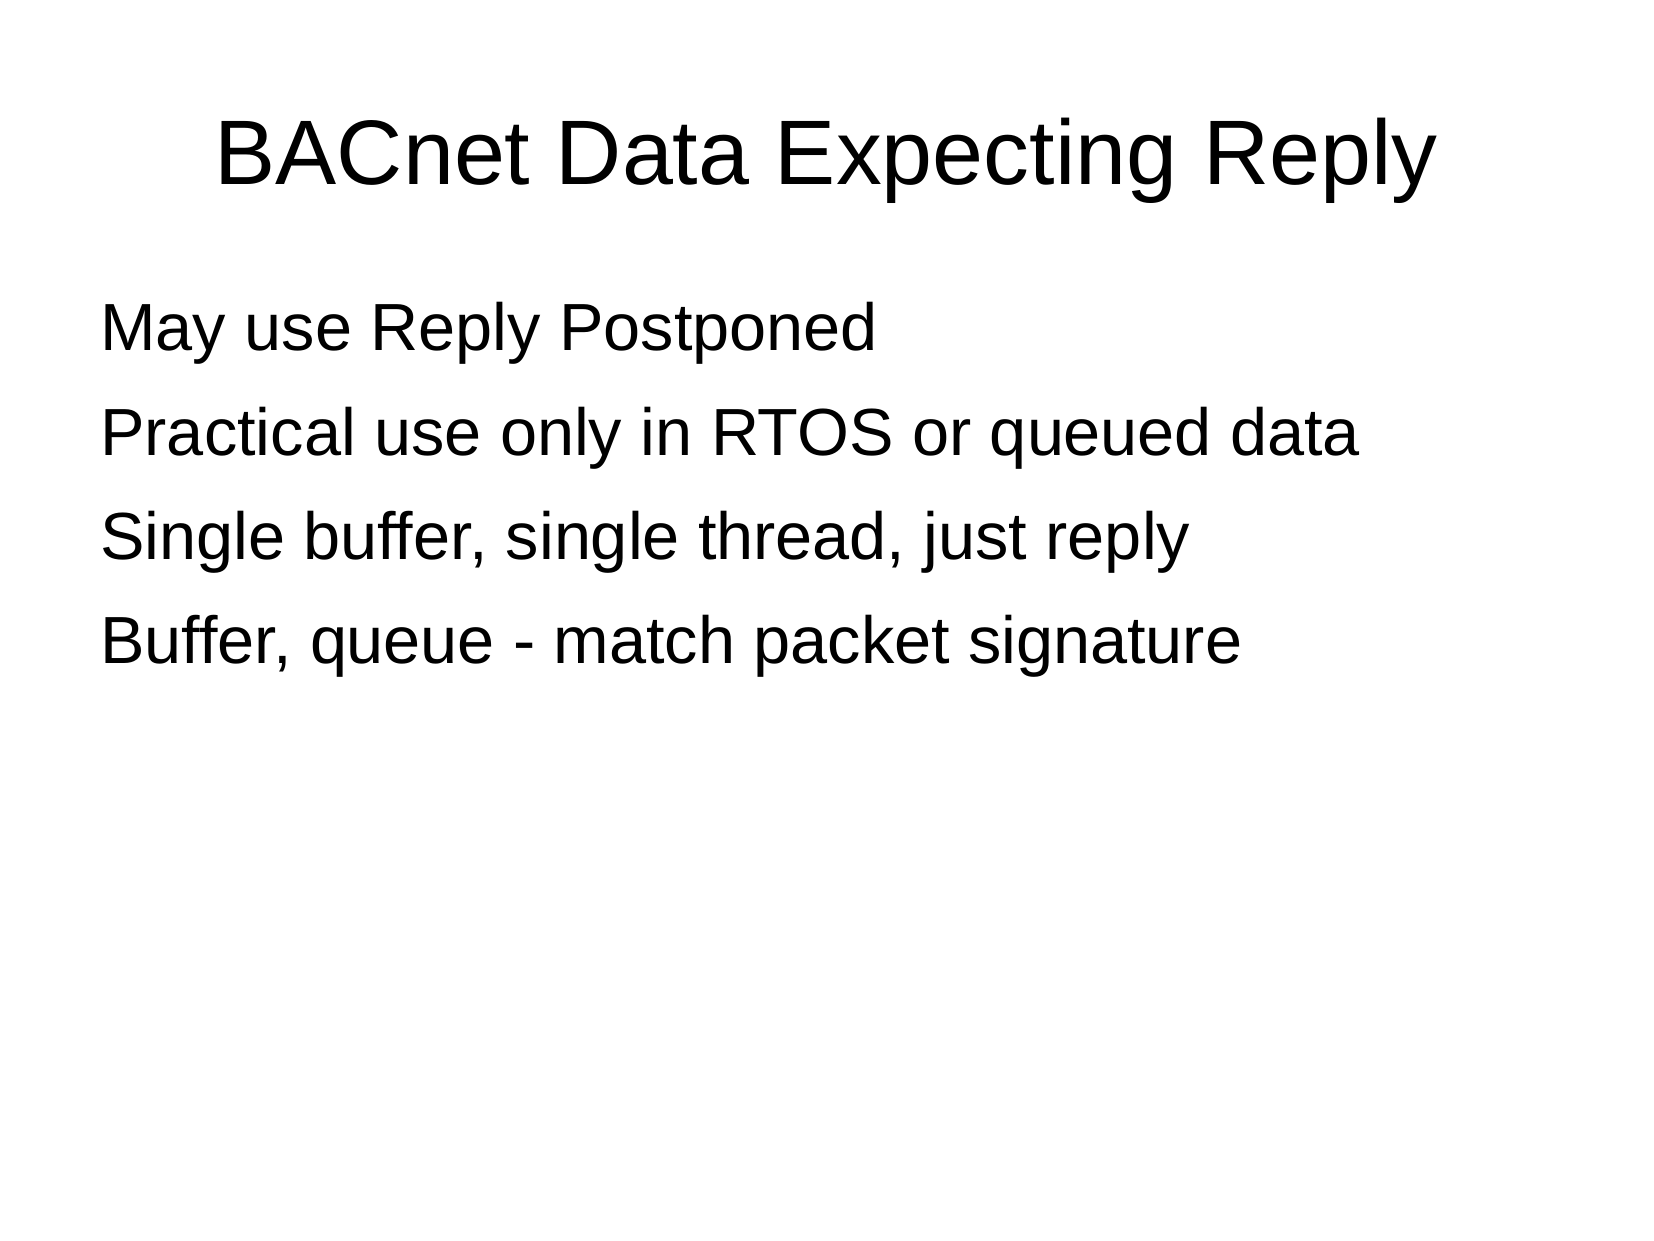

# BACnet Data Expecting Reply
May use Reply Postponed
Practical use only in RTOS or queued data
Single buffer, single thread, just reply
Buffer, queue - match packet signature